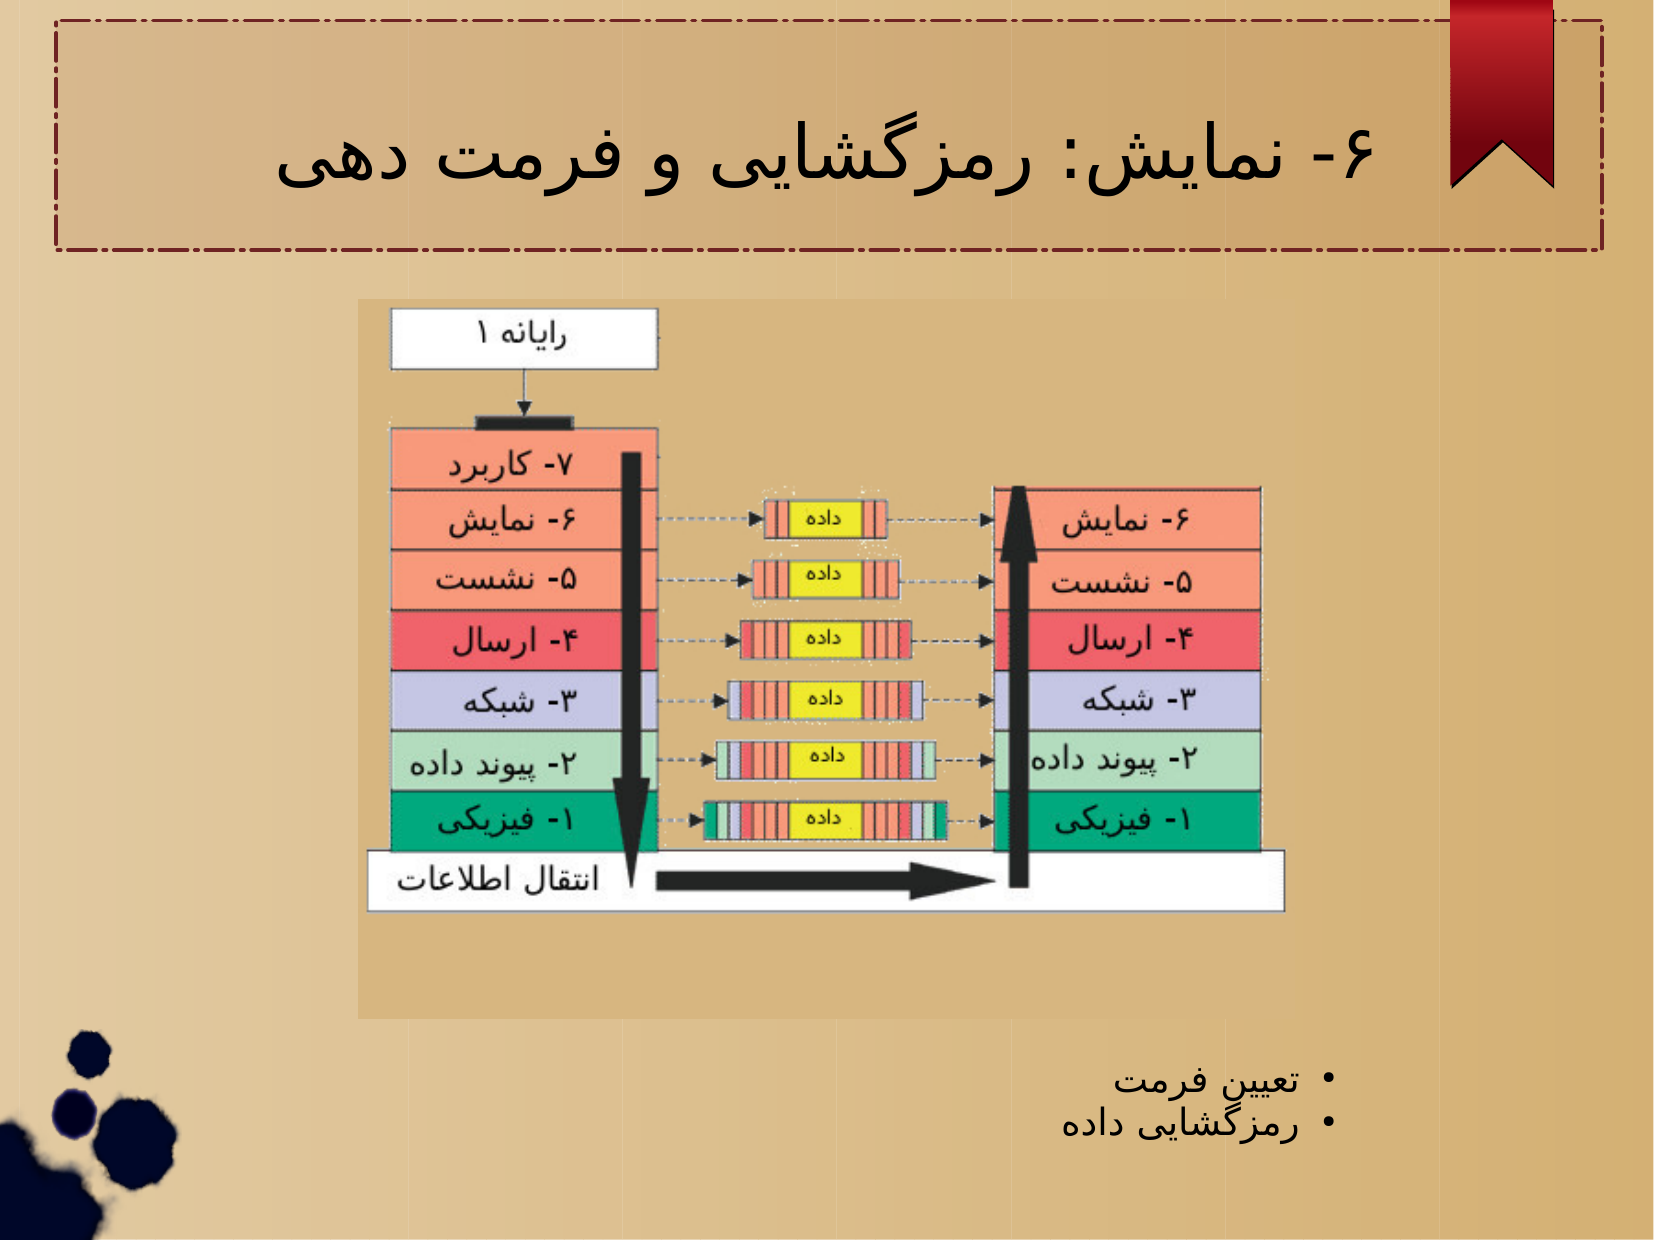

# ۶- نمایش: رمزگشایی و فرمت دهی
تعیین فرمت
رمزگشایی داده